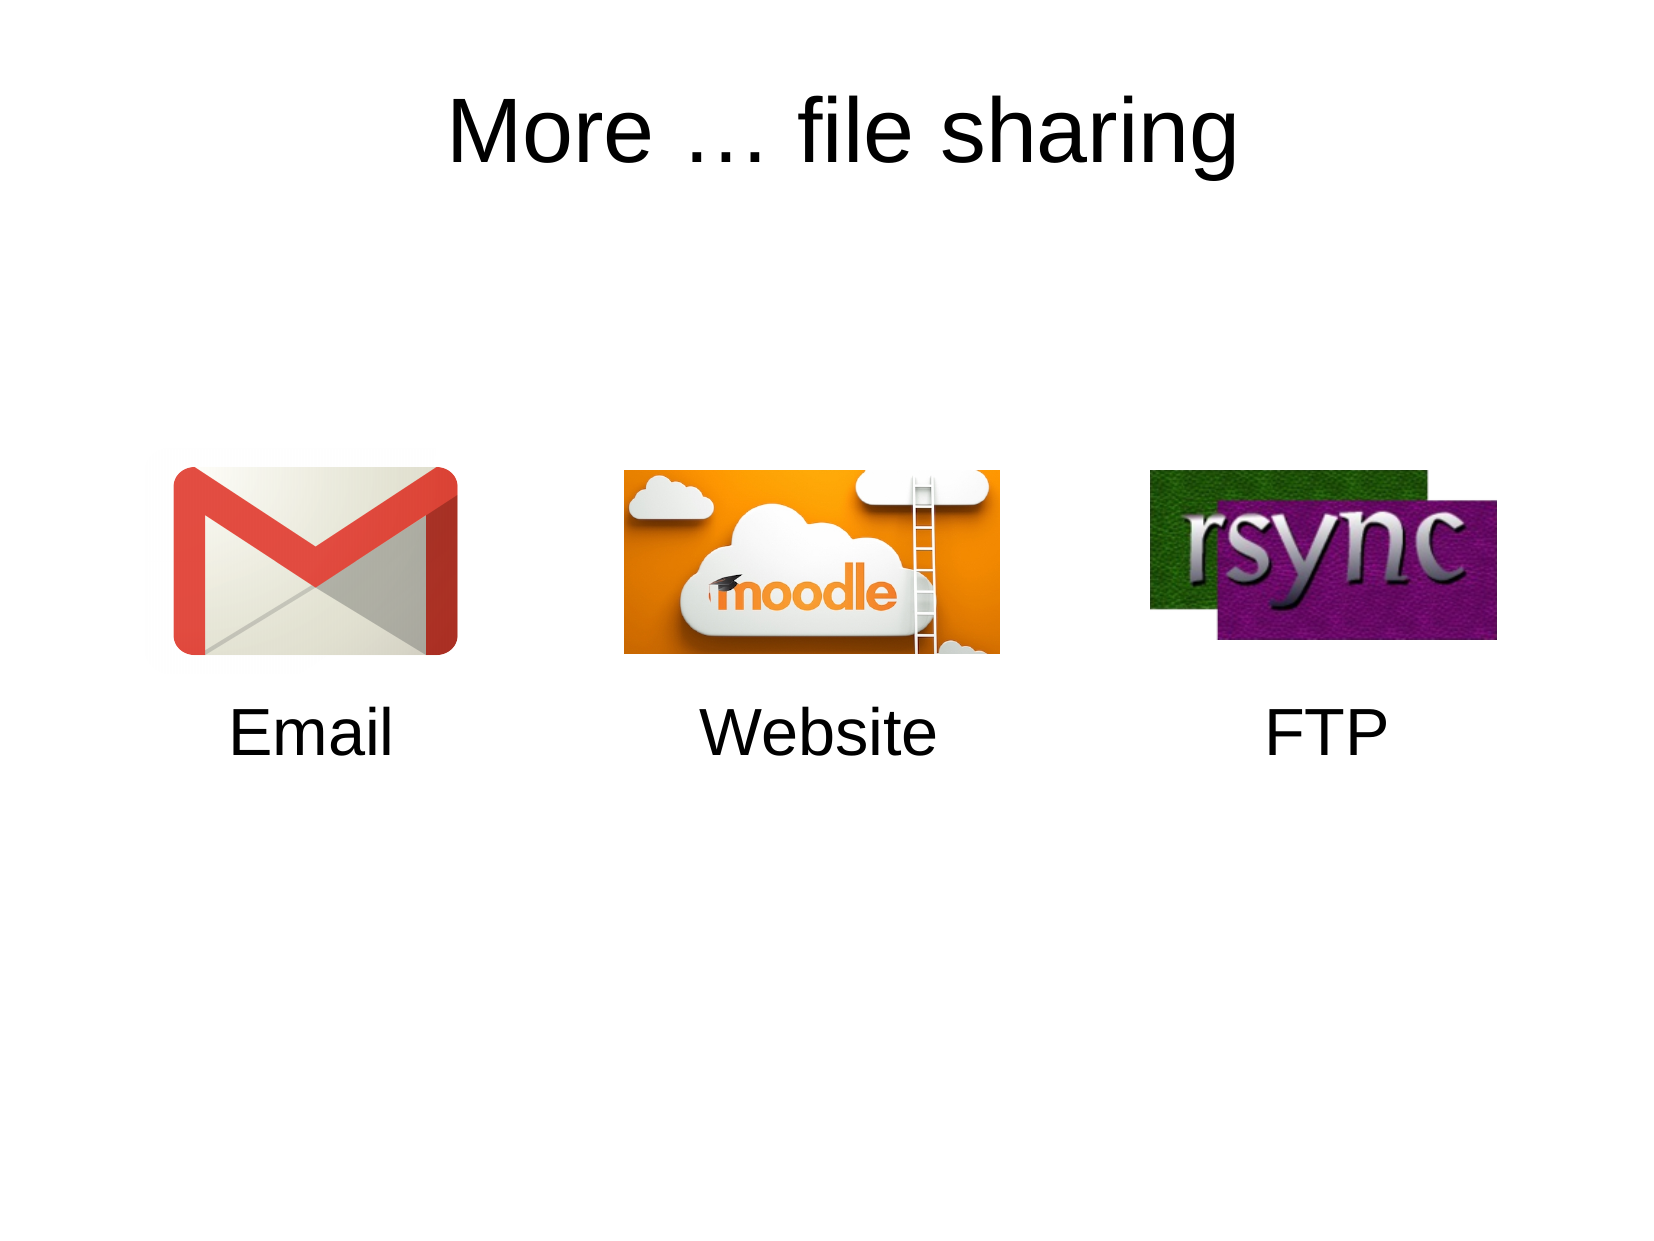

# More … file sharing
Email
Website
FTP